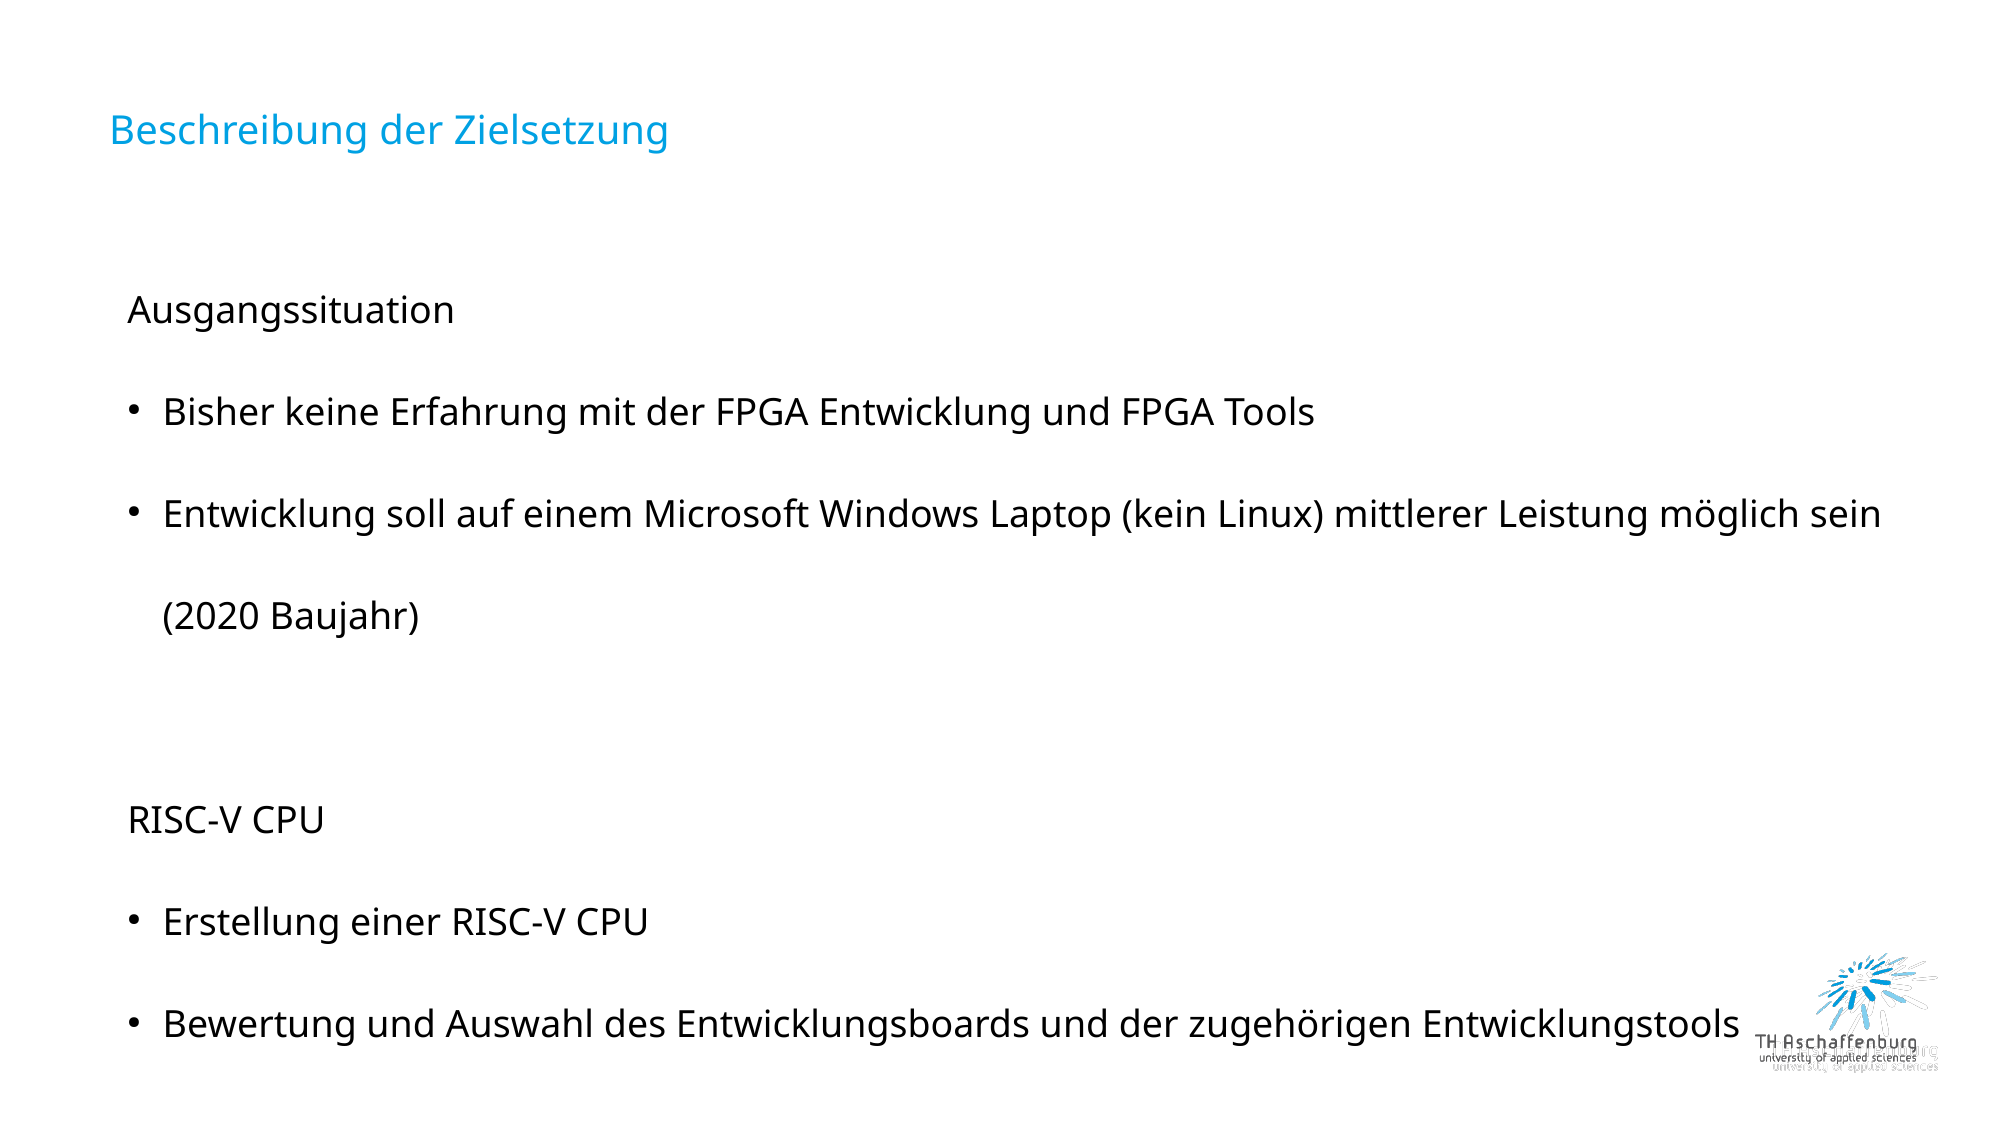

# Beschreibung der Zielsetzung
Ausgangssituation
Bisher keine Erfahrung mit der FPGA Entwicklung und FPGA Tools
Entwicklung soll auf einem Microsoft Windows Laptop (kein Linux) mittlerer Leistung möglich sein (2020 Baujahr)
RISC-V CPU
Erstellung einer RISC-V CPU
Bewertung und Auswahl des Entwicklungsboards und der zugehörigen Entwicklungstools
Toolchain (Werkzeuge zur Softwareentwicklung für den CPU)
Assembler
Debugging-Möglichkeiten